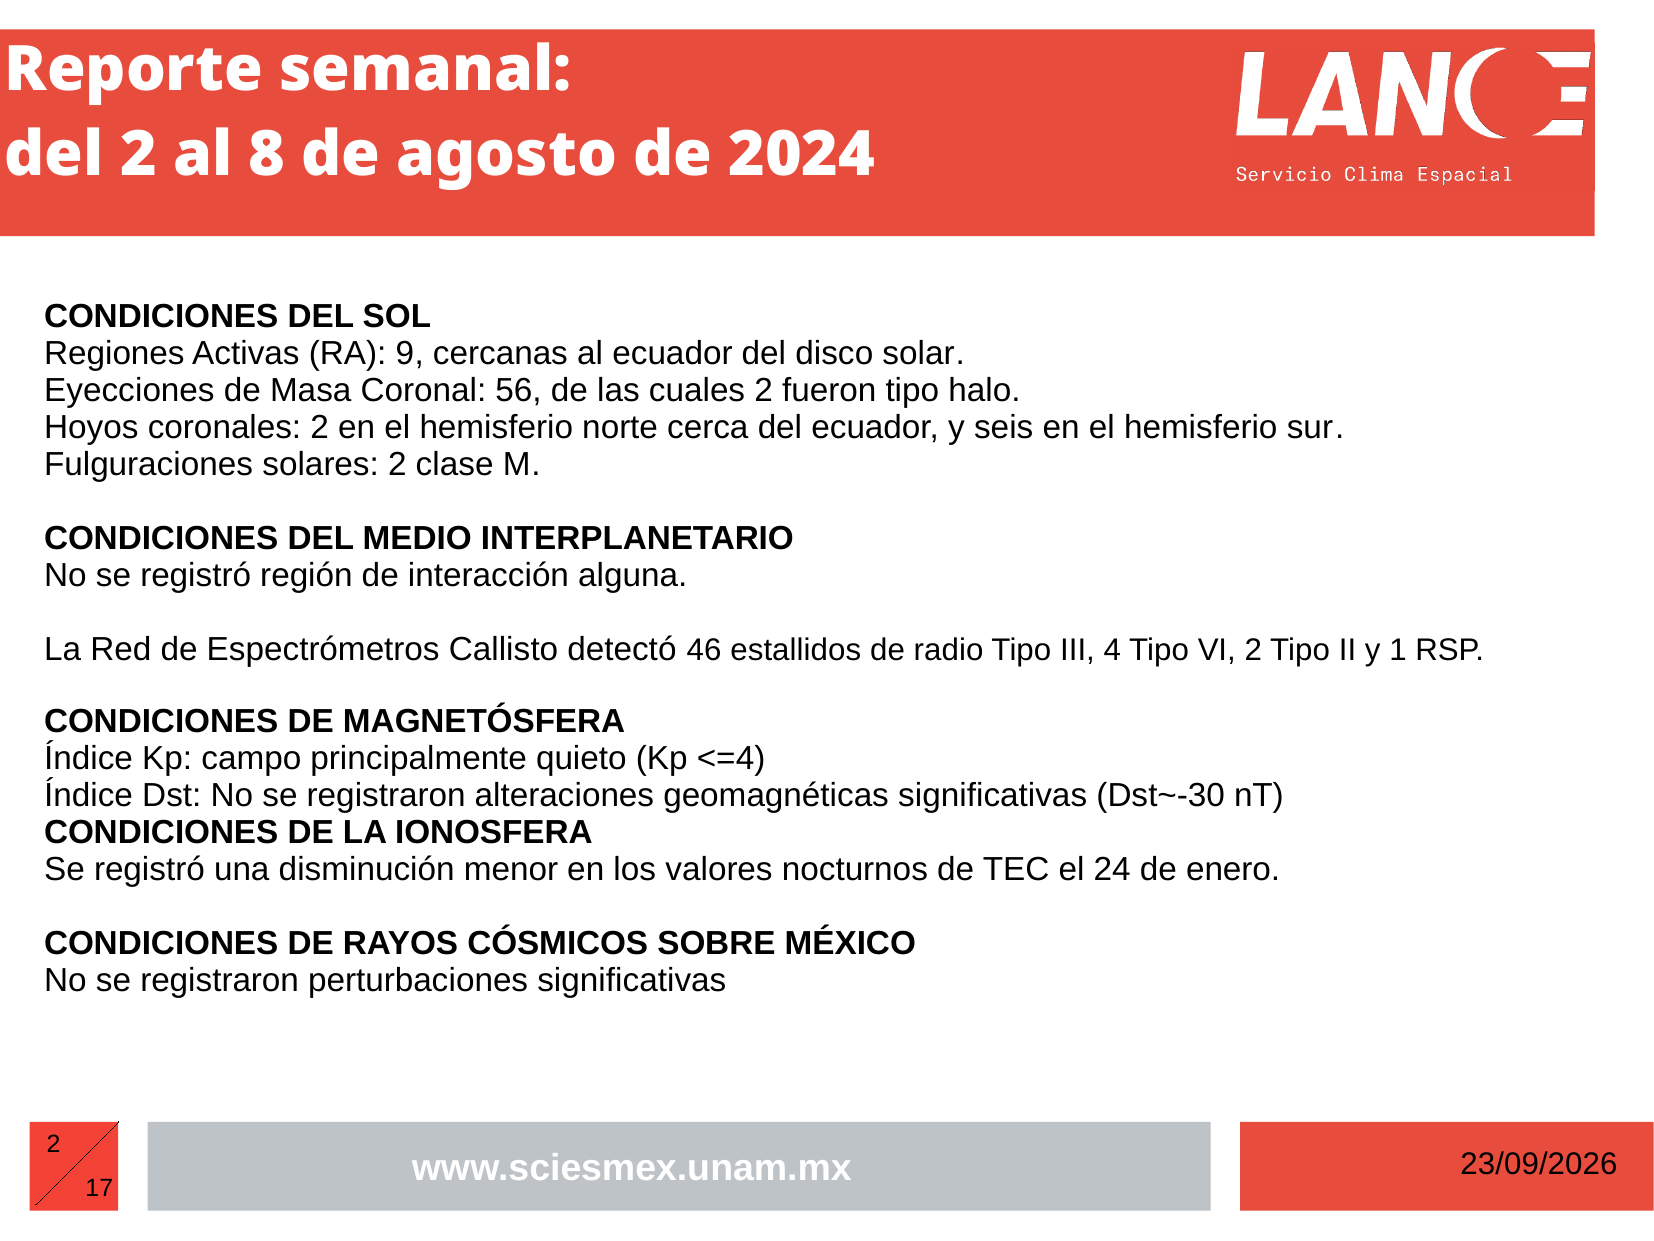

# Reporte semanal: del 2 al 8 de agosto de 2024
CONDICIONES DEL SOL
Regiones Activas (RA): 9, cercanas al ecuador del disco solar.
Eyecciones de Masa Coronal: 56, de las cuales 2 fueron tipo halo.
Hoyos coronales: 2 en el hemisferio norte cerca del ecuador, y seis en el hemisferio sur.
Fulguraciones solares: 2 clase M.
CONDICIONES DEL MEDIO INTERPLANETARIO
No se registró región de interacción alguna.
La Red de Espectrómetros Callisto detectó 46 estallidos de radio Tipo III, 4 Tipo VI, 2 Tipo II y 1 RSP.
CONDICIONES DE MAGNETÓSFERA
Índice Kp: campo principalmente quieto (Kp <=4)
Índice Dst: No se registraron alteraciones geomagnéticas significativas (Dst~-30 nT)
CONDICIONES DE LA IONOSFERA
Se registró una disminución menor en los valores nocturnos de TEC el 24 de enero.
CONDICIONES DE RAYOS CÓSMICOS SOBRE MÉXICO
No se registraron perturbaciones significativas
www.sciesmex.unam.mx
17